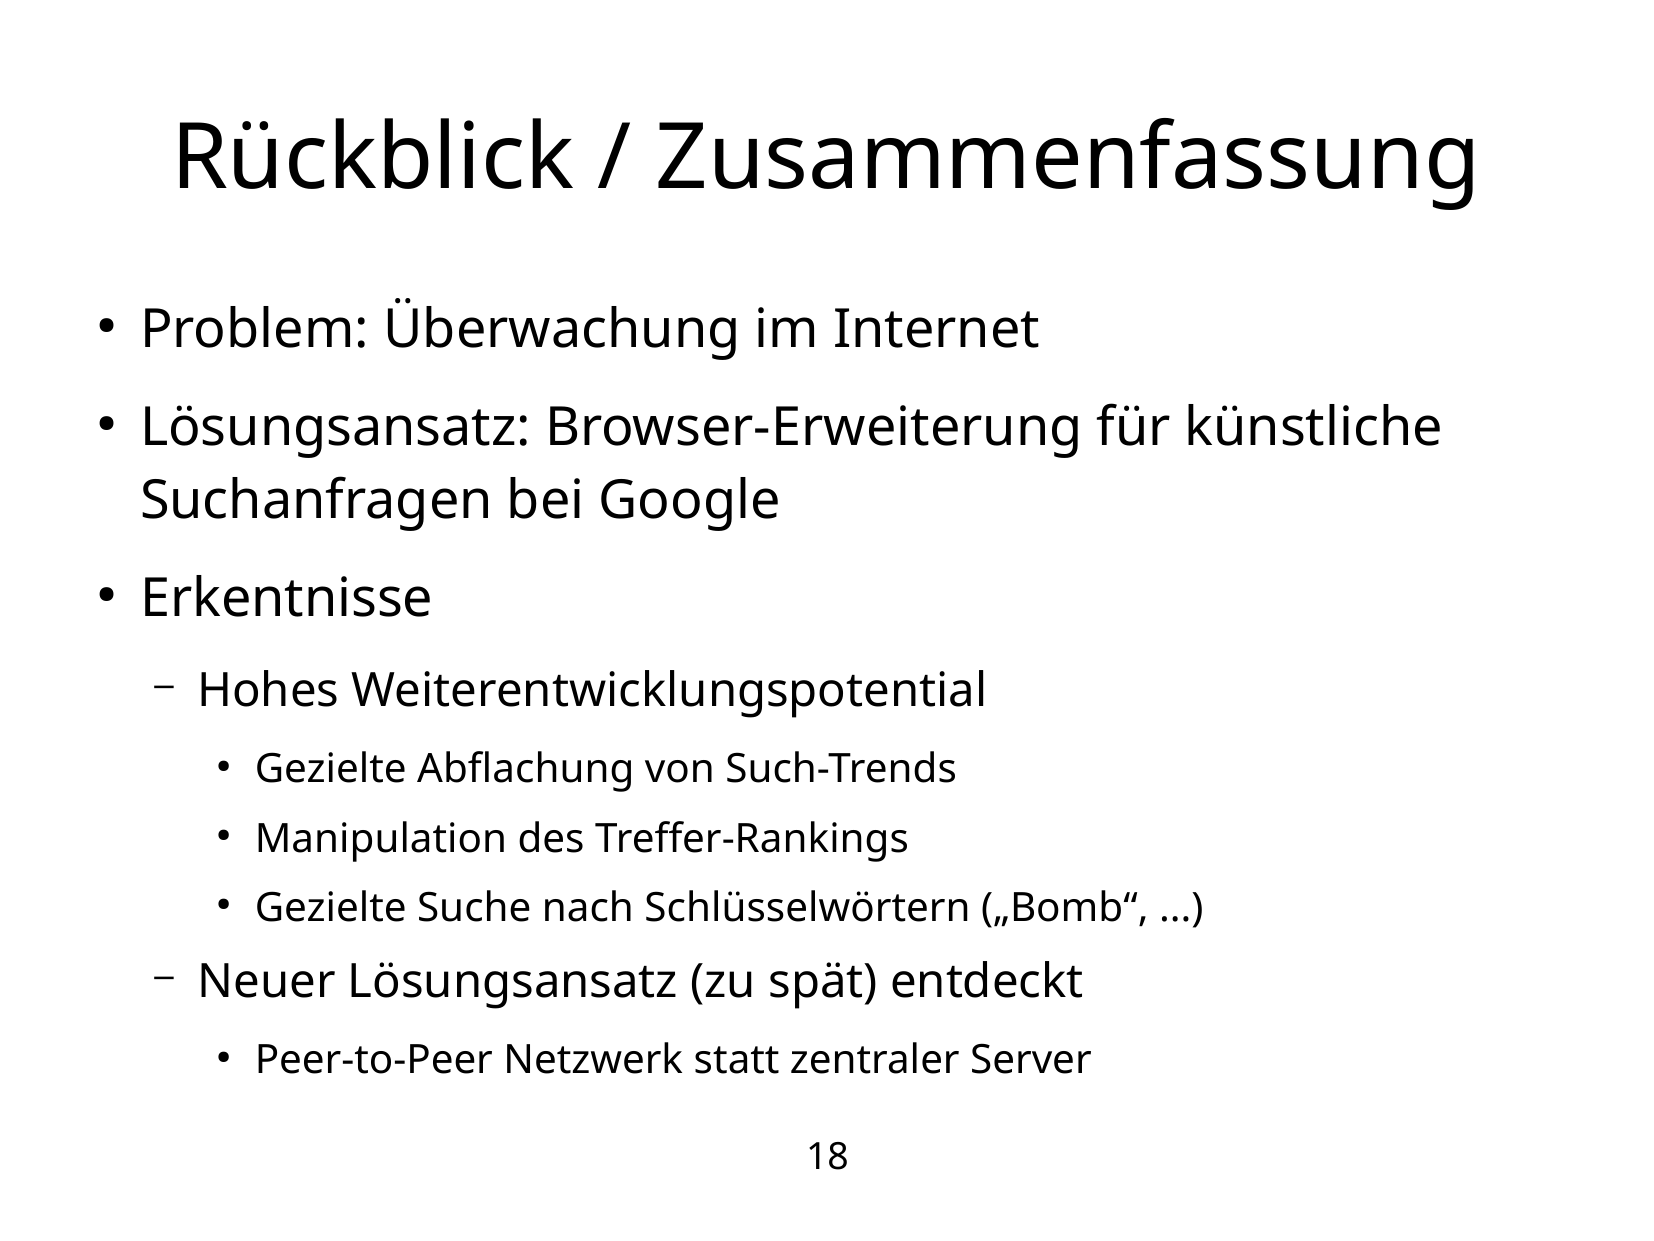

# Rückblick / Zusammenfassung
Problem: Überwachung im Internet
Lösungsansatz: Browser-Erweiterung für künstliche Suchanfragen bei Google
Erkentnisse
Hohes Weiterentwicklungspotential
Gezielte Abflachung von Such-Trends
Manipulation des Treffer-Rankings
Gezielte Suche nach Schlüsselwörtern („Bomb“, ...)
Neuer Lösungsansatz (zu spät) entdeckt
Peer-to-Peer Netzwerk statt zentraler Server